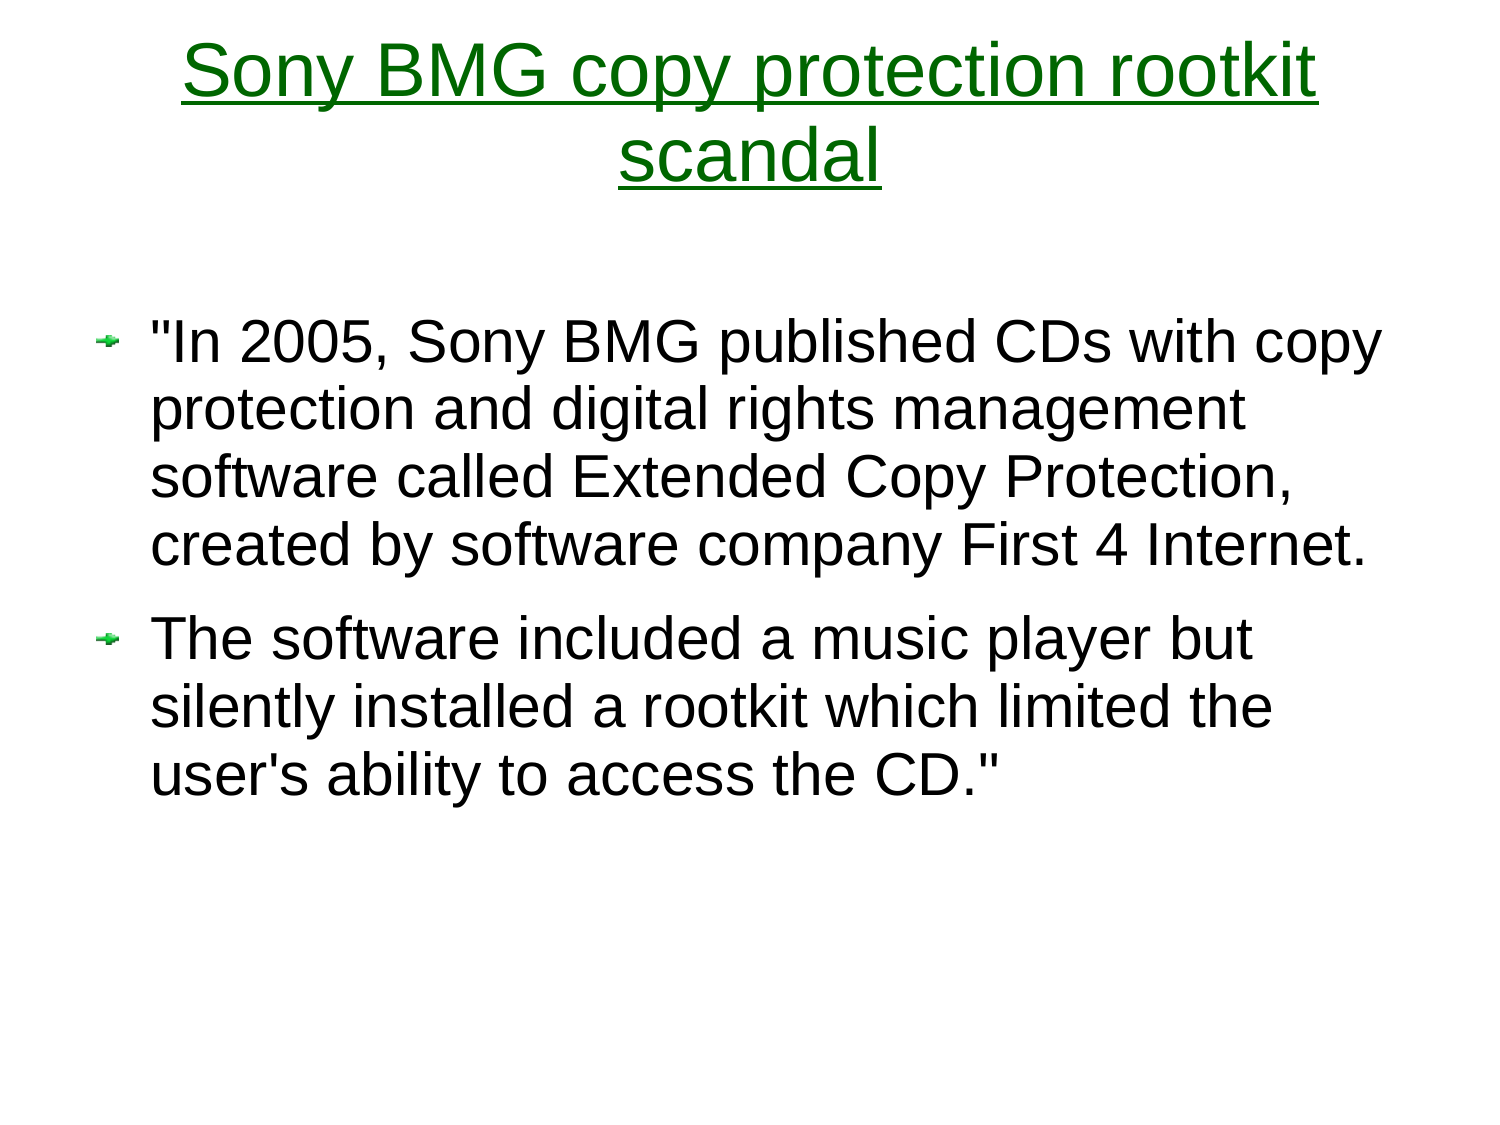

# Sony BMG copy protection rootkit scandal
"In 2005, Sony BMG published CDs with copy protection and digital rights management software called Extended Copy Protection, created by software company First 4 Internet.
The software included a music player but silently installed a rootkit which limited the user's ability to access the CD."